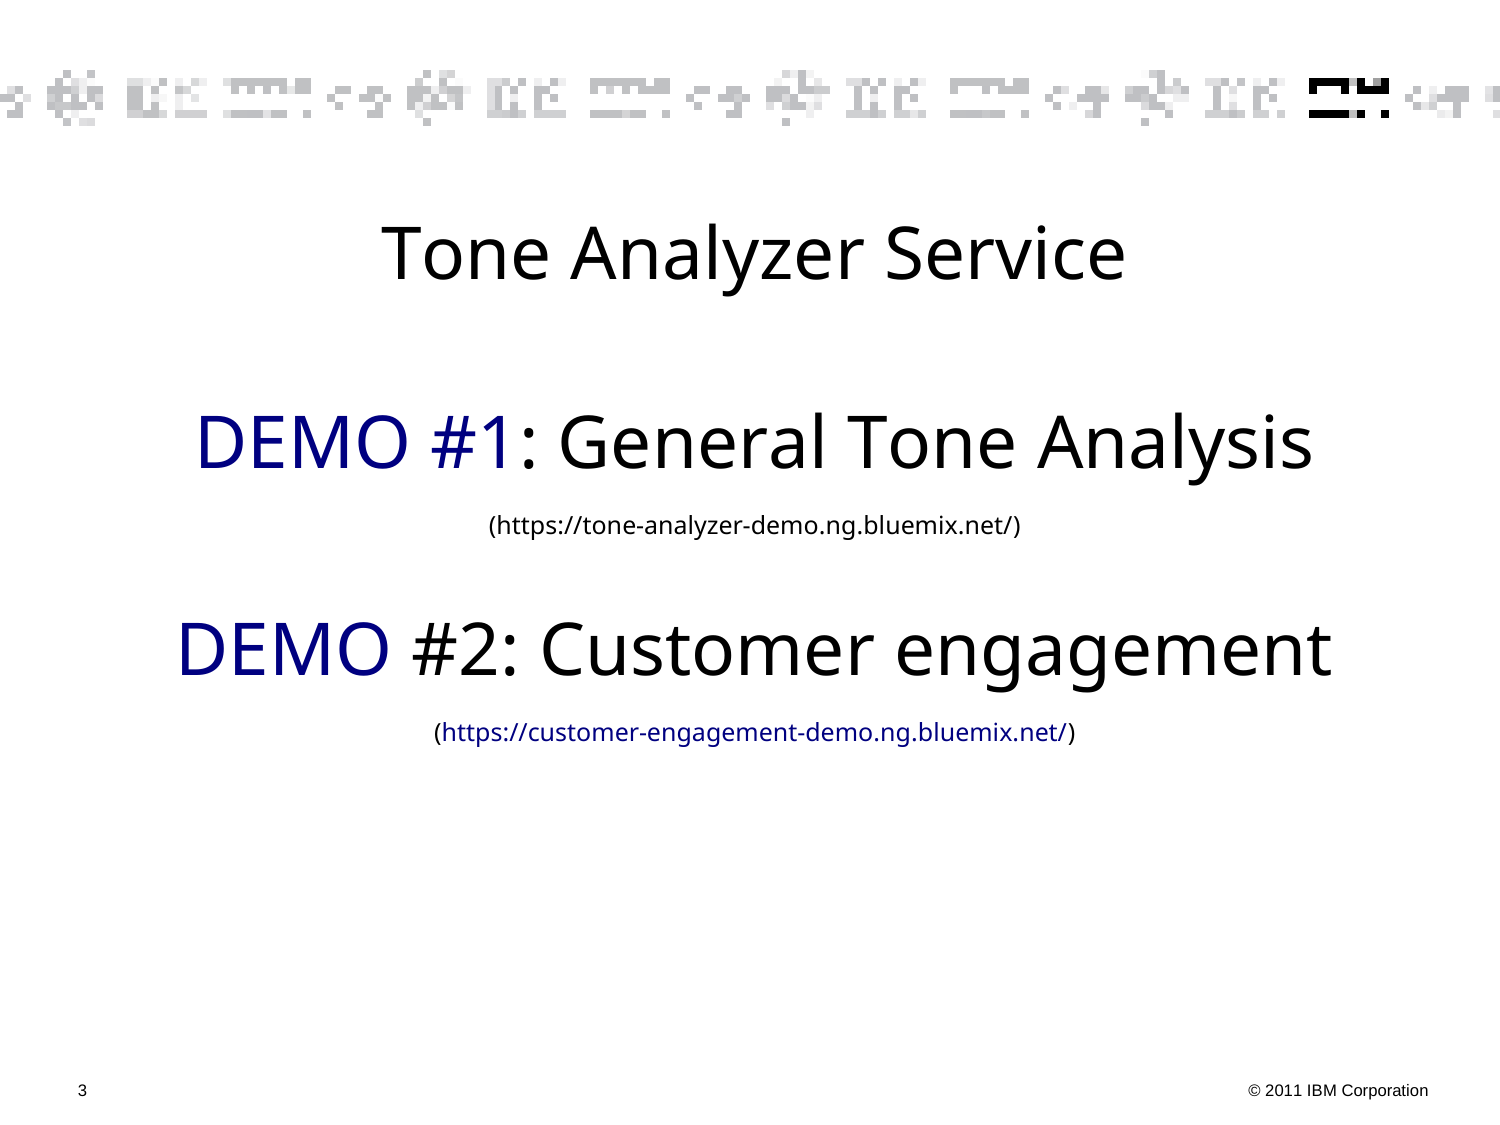

# Tone Analyzer Service
DEMO #1: General Tone Analysis
(https://tone-analyzer-demo.ng.bluemix.net/)
DEMO #2: Customer engagement
(https://customer-engagement-demo.ng.bluemix.net/)
3